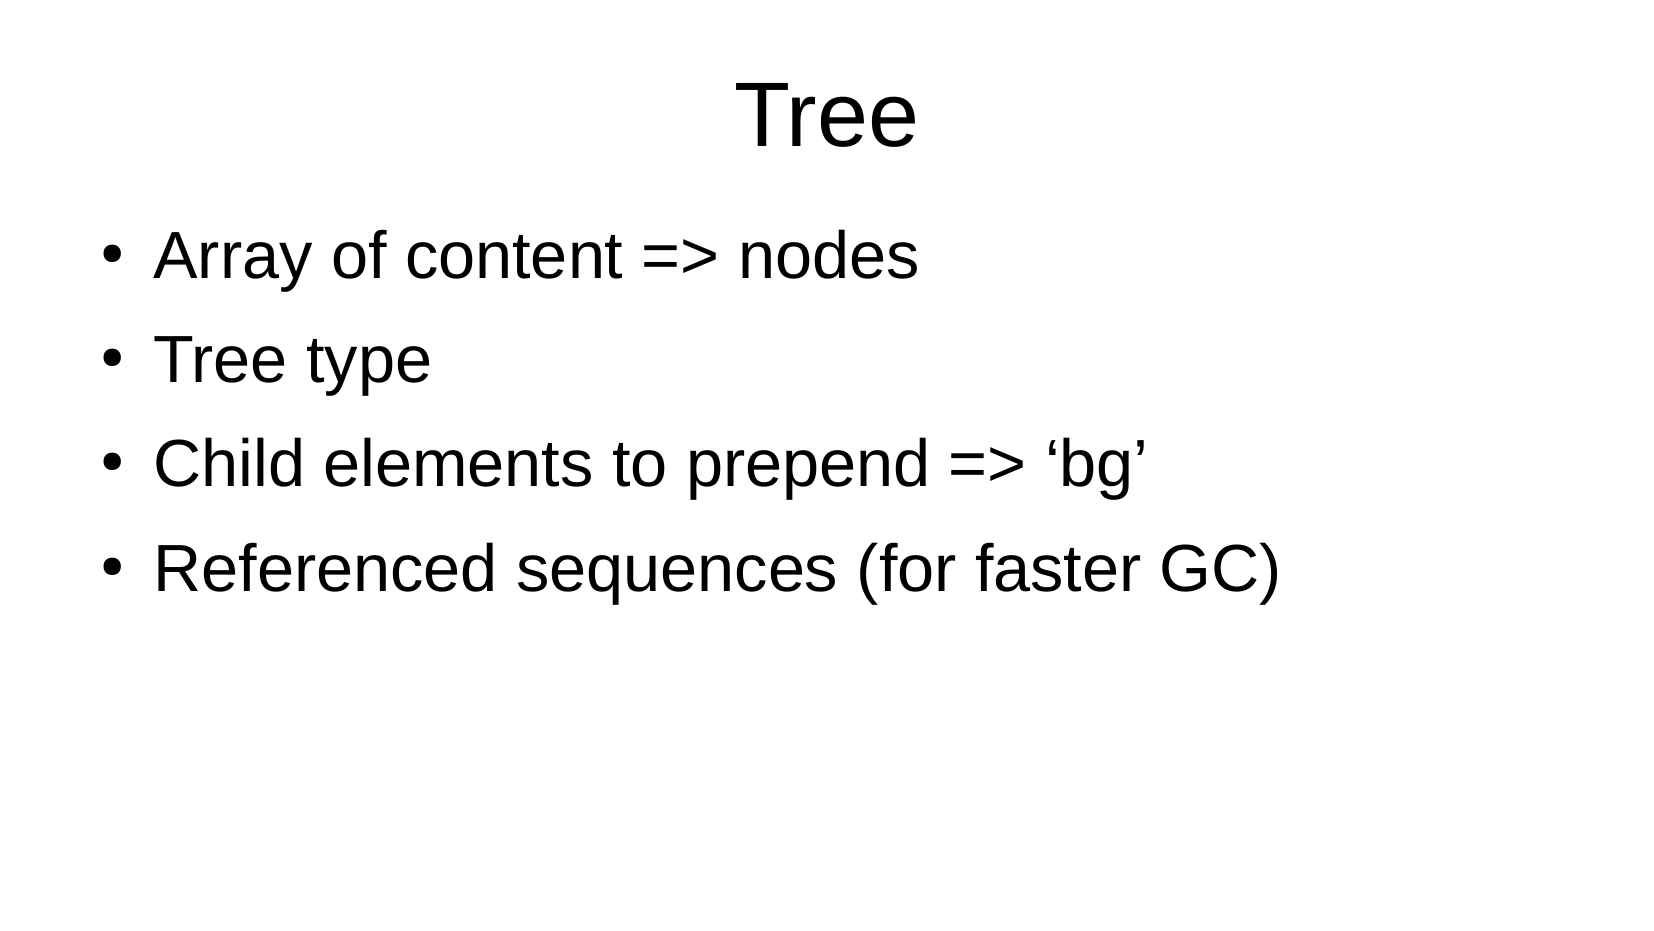

# Tree
Array of content => nodes
Tree type
Child elements to prepend => ‘bg’
Referenced sequences (for faster GC)